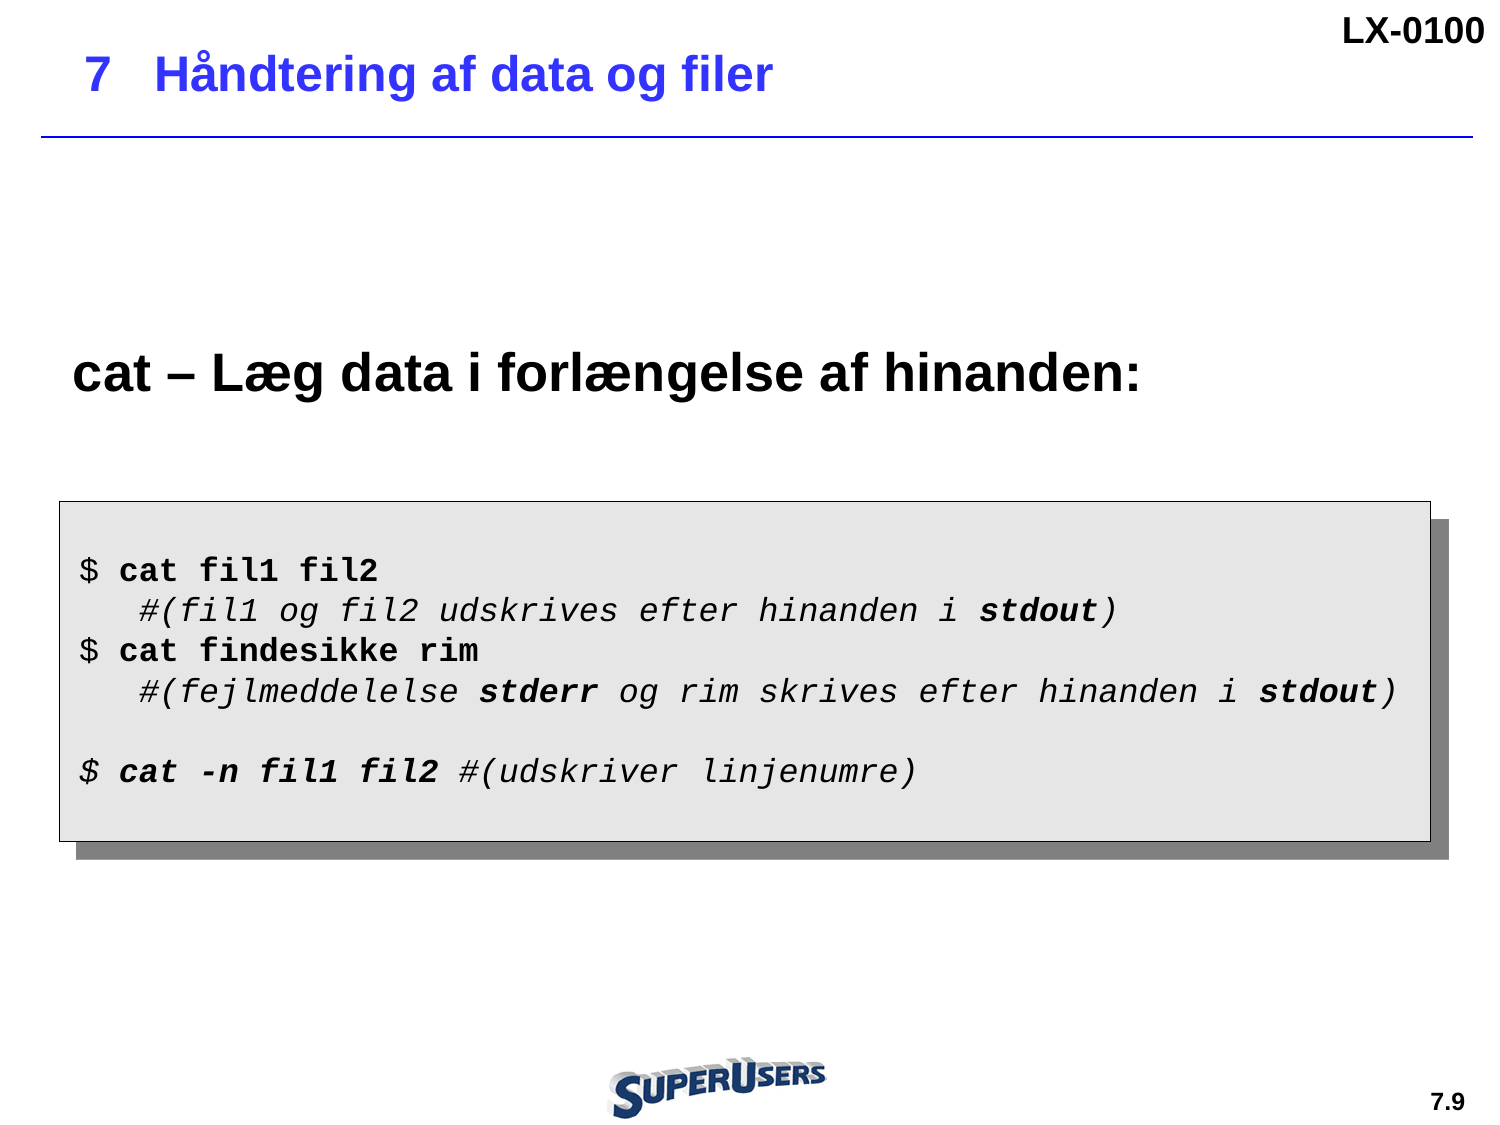

# 7 Håndtering af data og filer
cat – Læg data i forlængelse af hinanden:
 $ cat fil1 fil2
 #(fil1 og fil2 udskrives efter hinanden i stdout)
 $ cat findesikke rim
 #(fejlmeddelelse stderr og rim skrives efter hinanden i stdout)
 $ cat -n fil1 fil2 #(udskriver linjenumre)